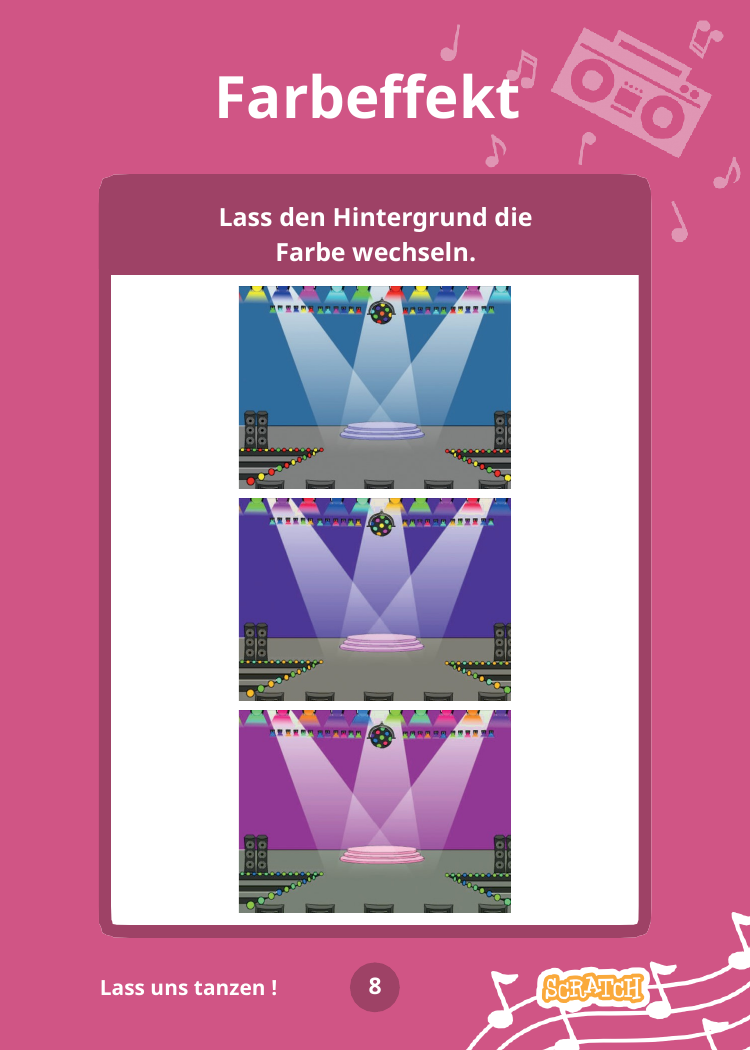

Dance Party!
Farbeffekt
Lass den Hintergrund die Farbe wechseln.
8
Lass uns tanzen !